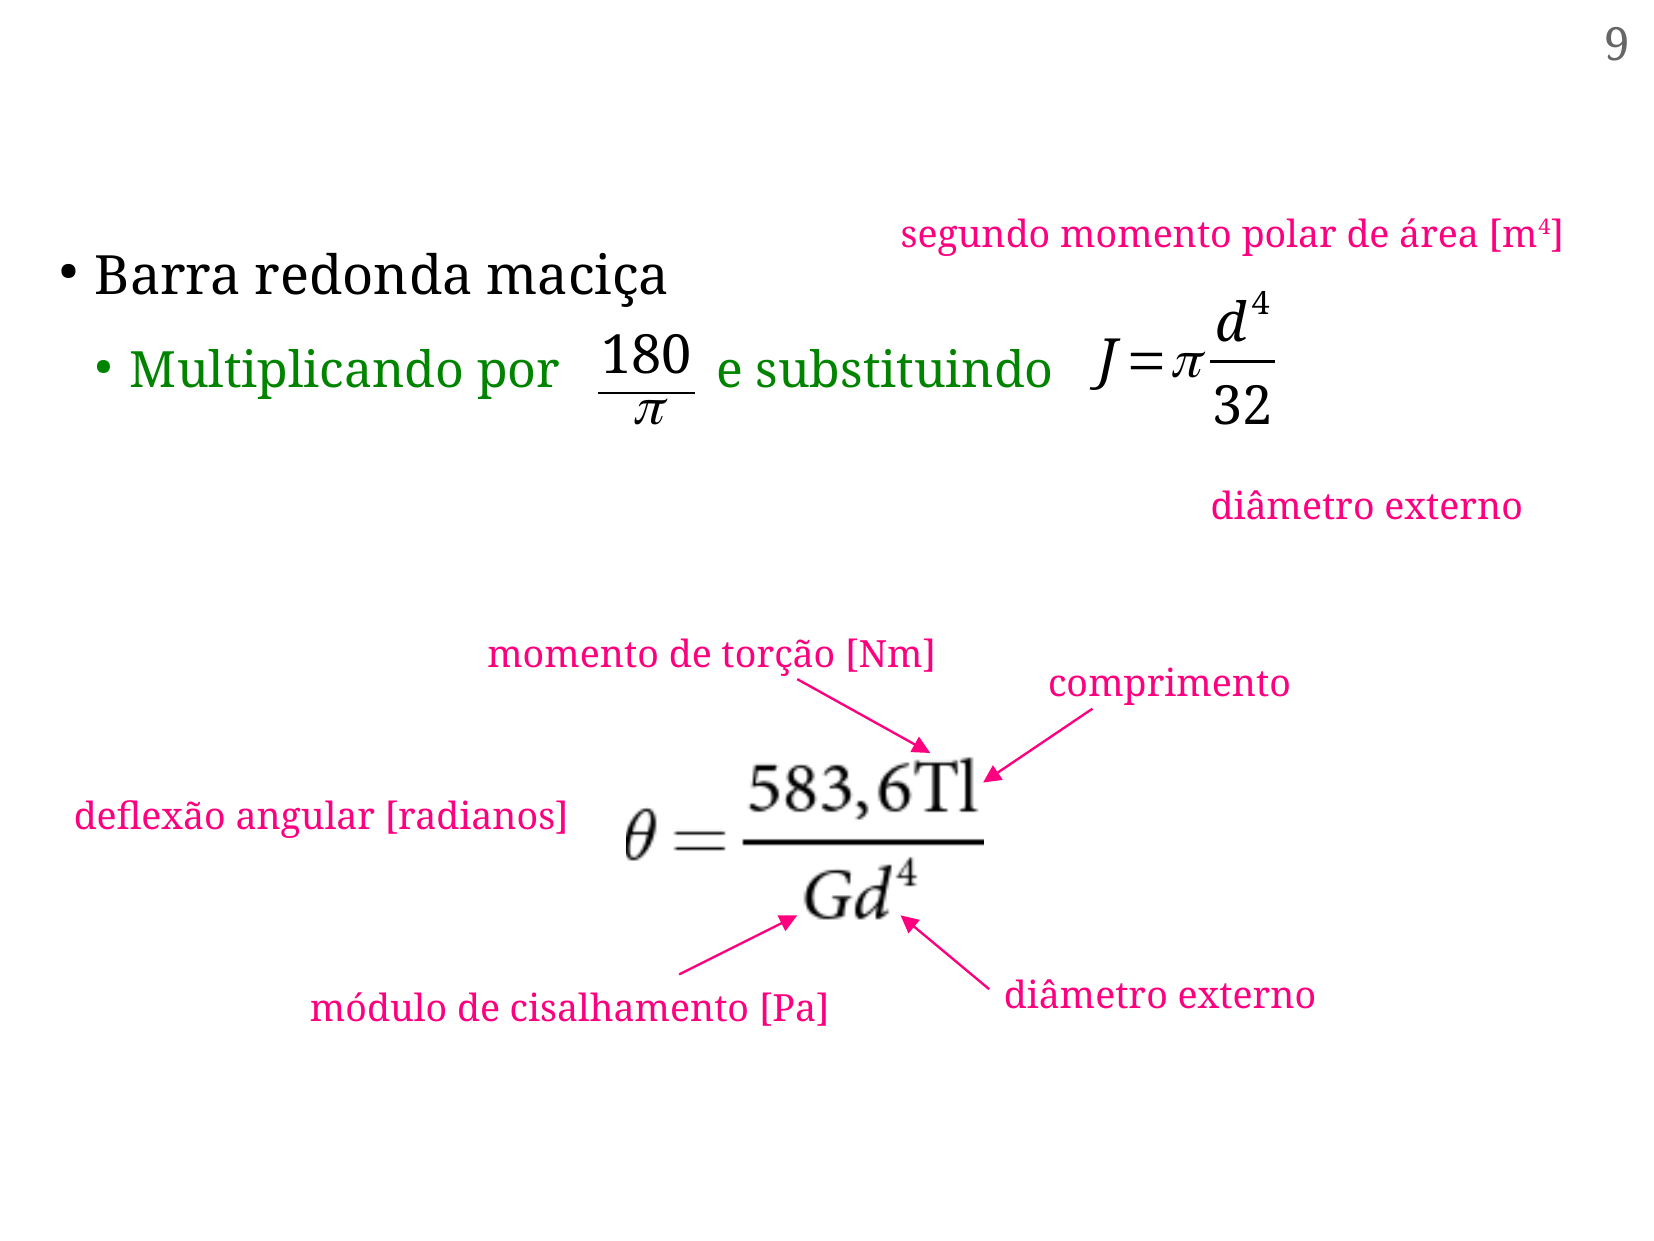

9
segundo momento polar de área [m4]
# Barra redonda maciça
Multiplicando por e substituindo
diâmetro externo
momento de torção [Nm]
comprimento
deflexão angular [radianos]
diâmetro externo
módulo de cisalhamento [Pa]